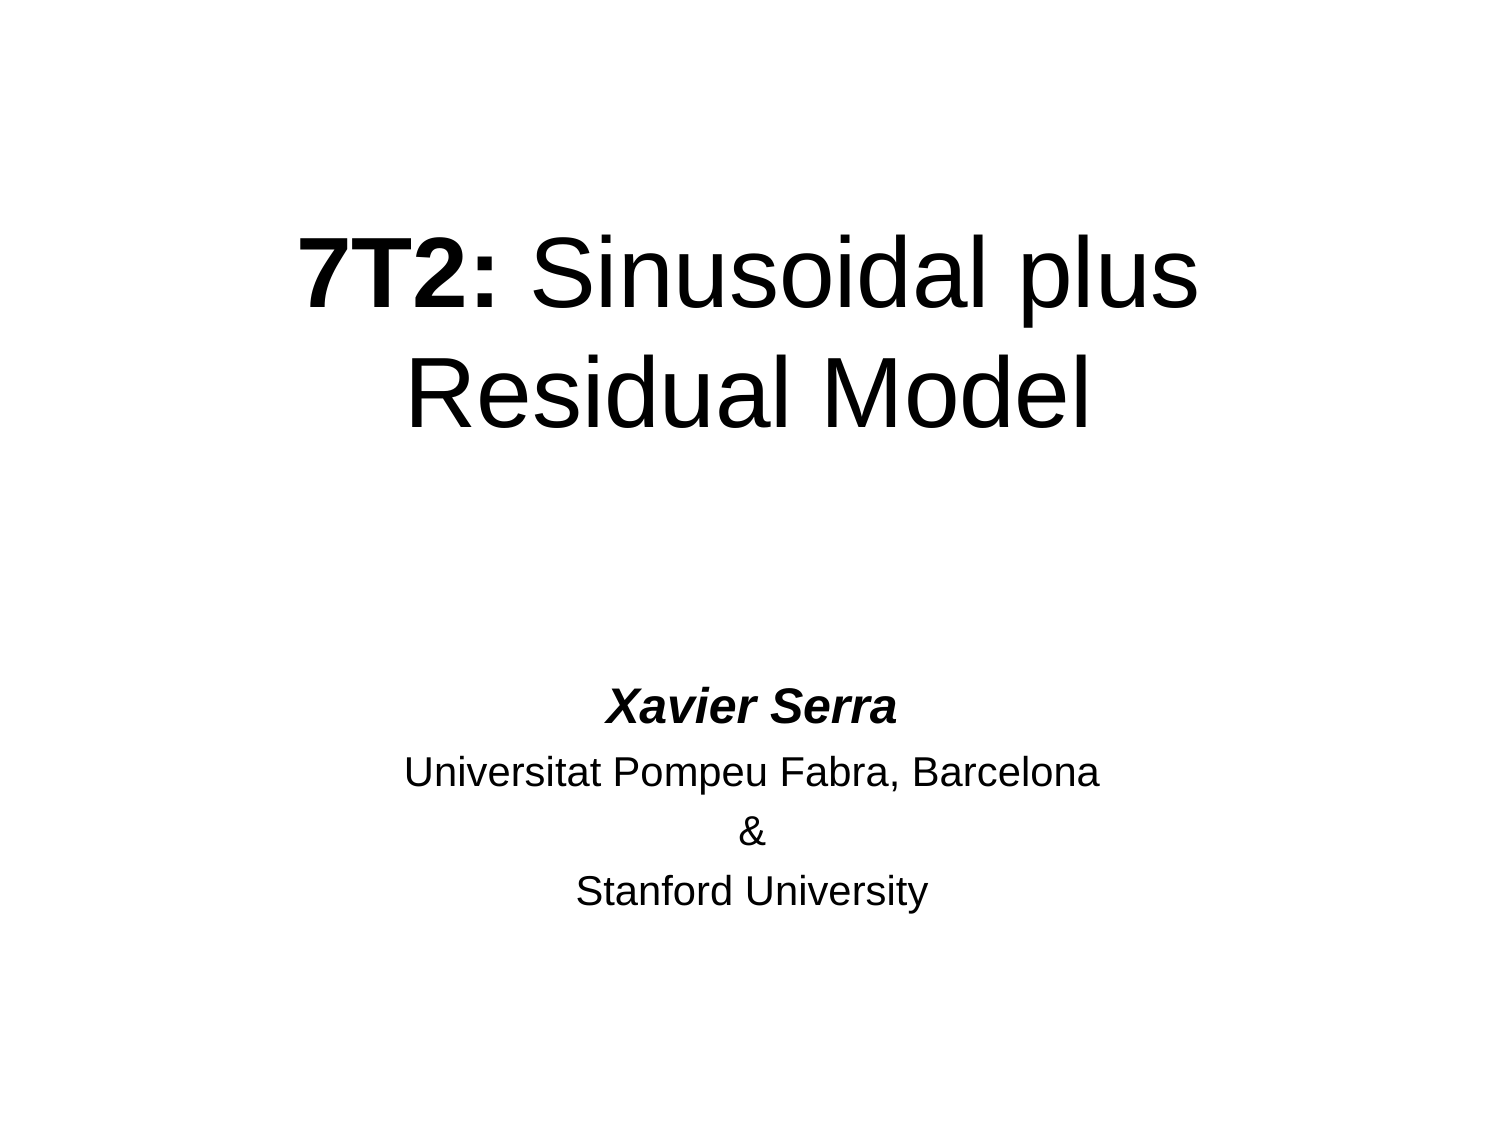

# 7T2: Sinusoidal plus Residual Model
Xavier Serra
Universitat Pompeu Fabra, Barcelona
&
Stanford University